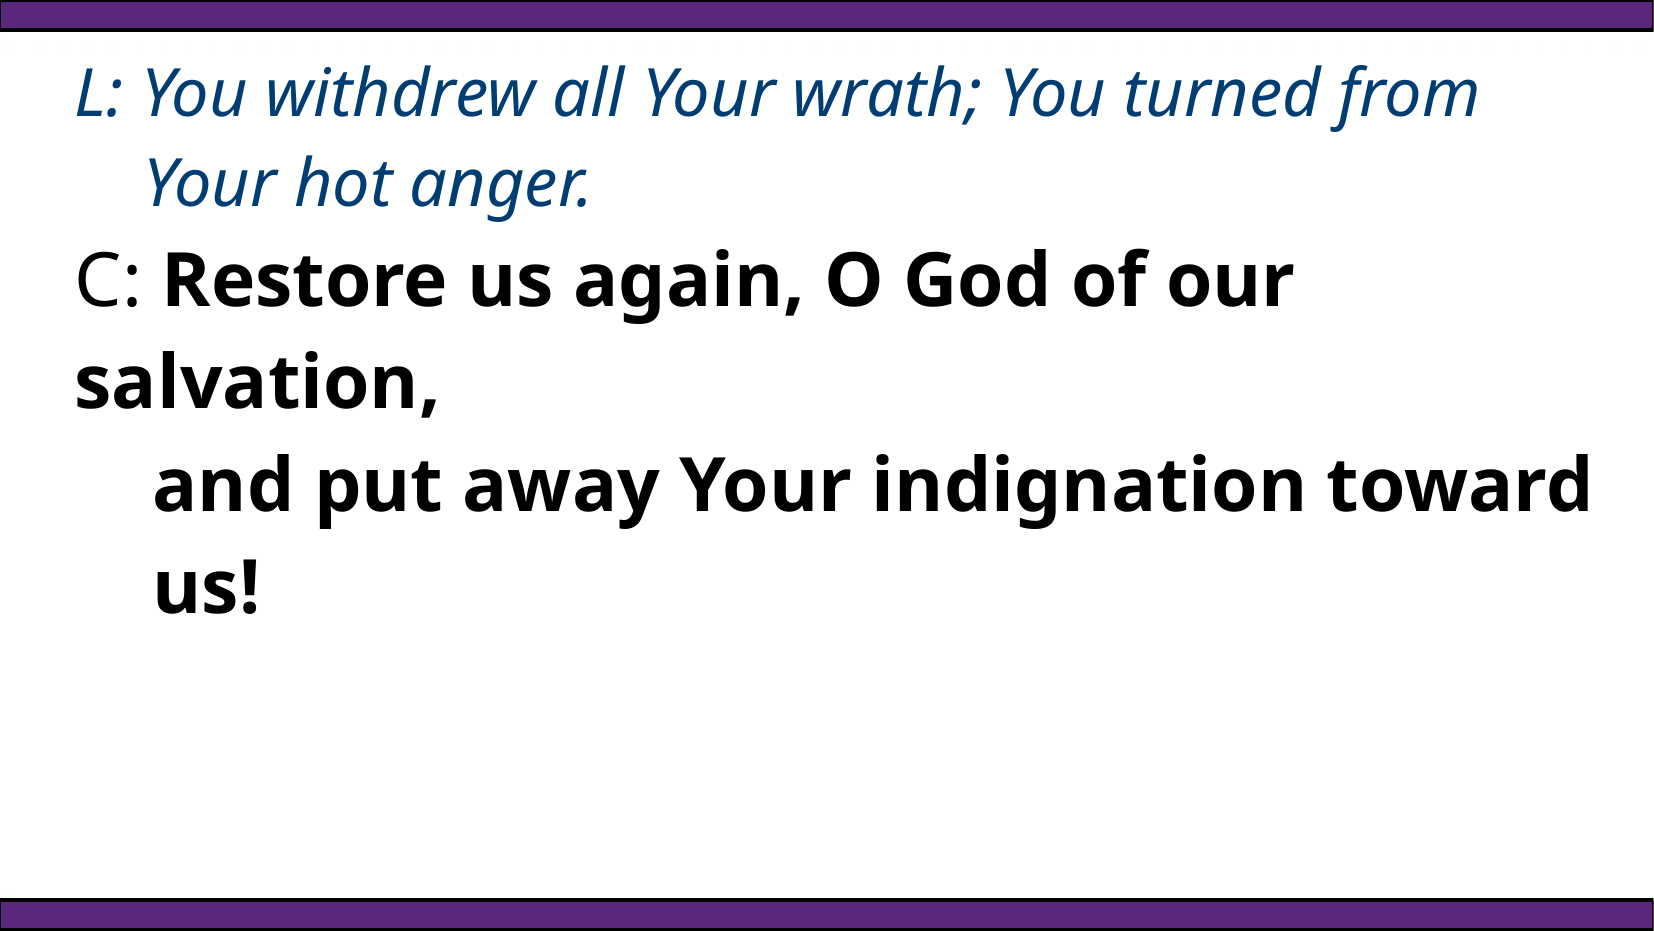

L	: You withdrew all Your wrath; You turned from
 Your hot anger.
C: Restore us again, O God of our salvation,
 and put away Your indignation toward
 us!